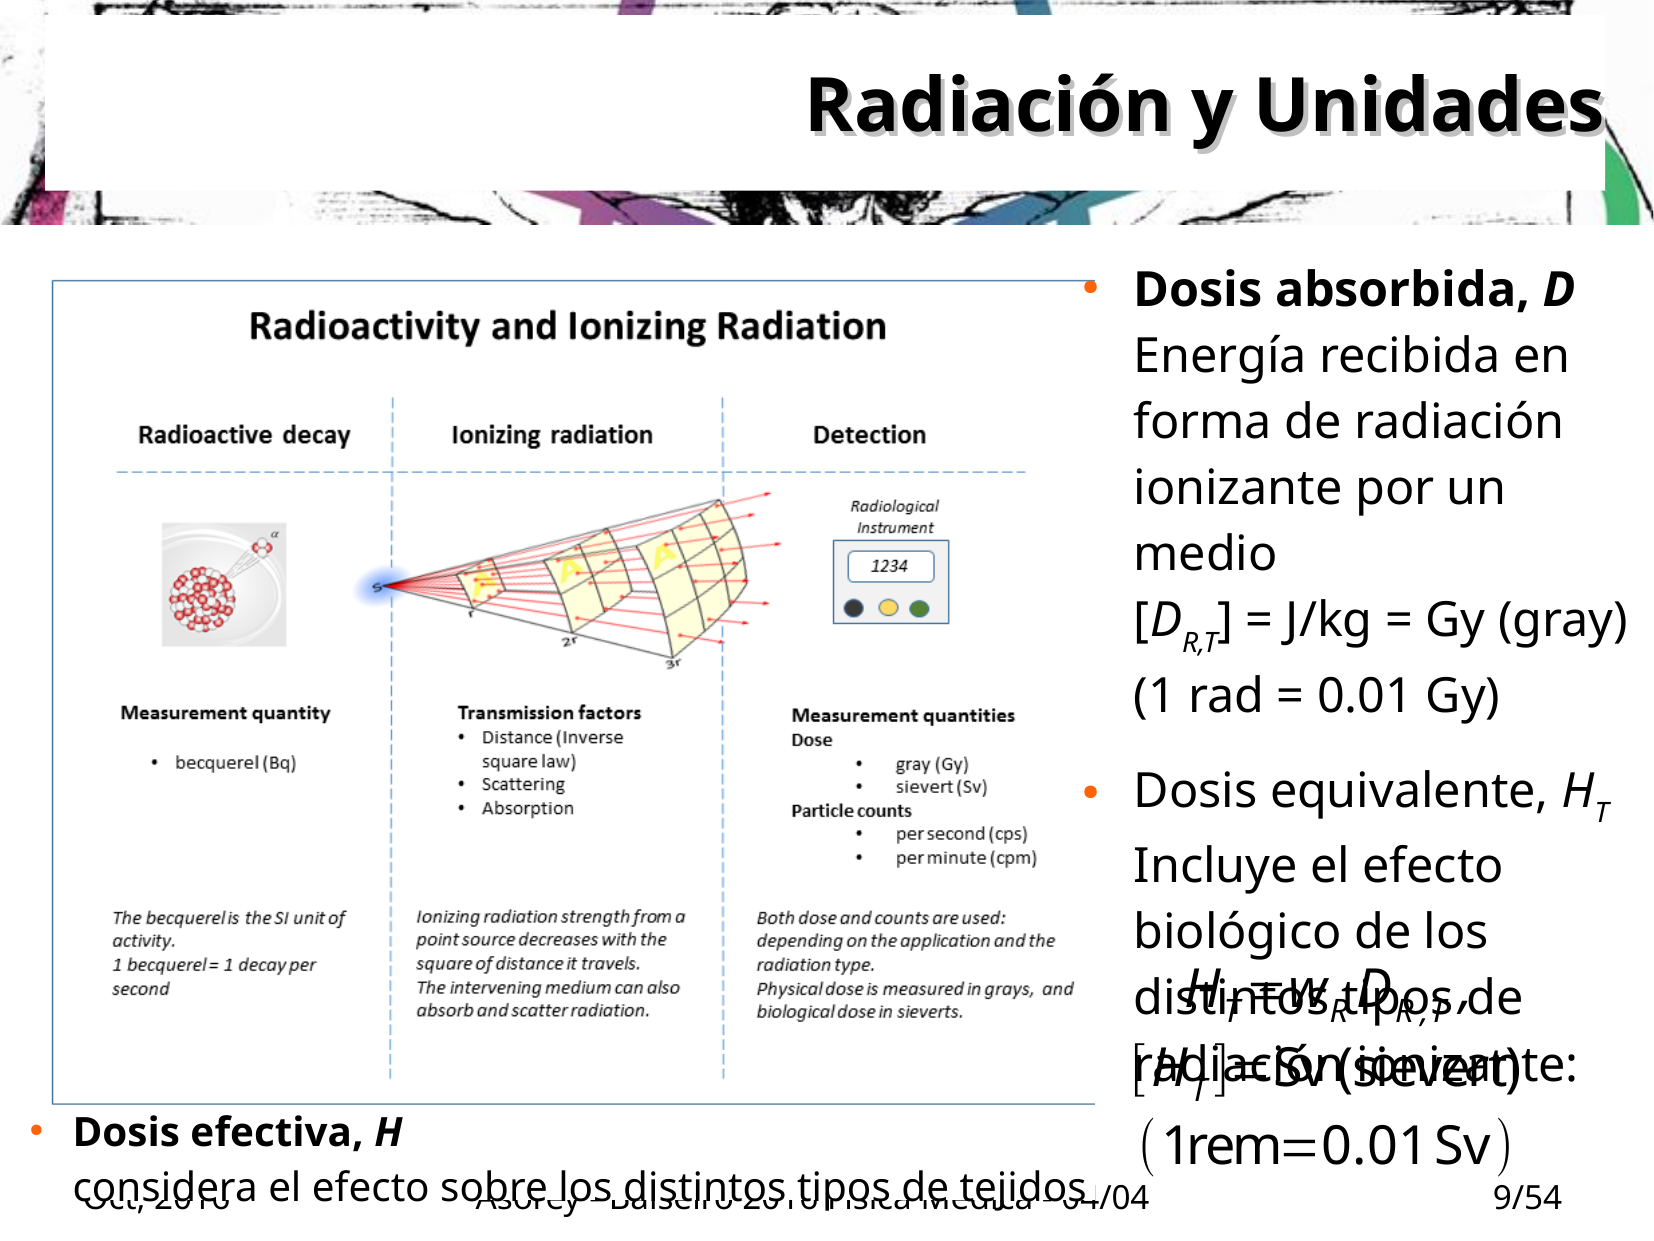

# Radiación y Unidades
Dosis absorbida, D
Energía recibida en forma de radiación ionizante por un medio
[DR,T] = J/kg = Gy (gray)
(1 rad = 0.01 Gy)
Dosis equivalente, HT
Incluye el efecto biológico de los distintos tipos de radiación ionizante:
Dosis efectiva, H
considera el efecto sobre los distintos tipos de tejidos
Oct, 2016
Asorey - Balseiro 2016 Física Médica - 04/04
9